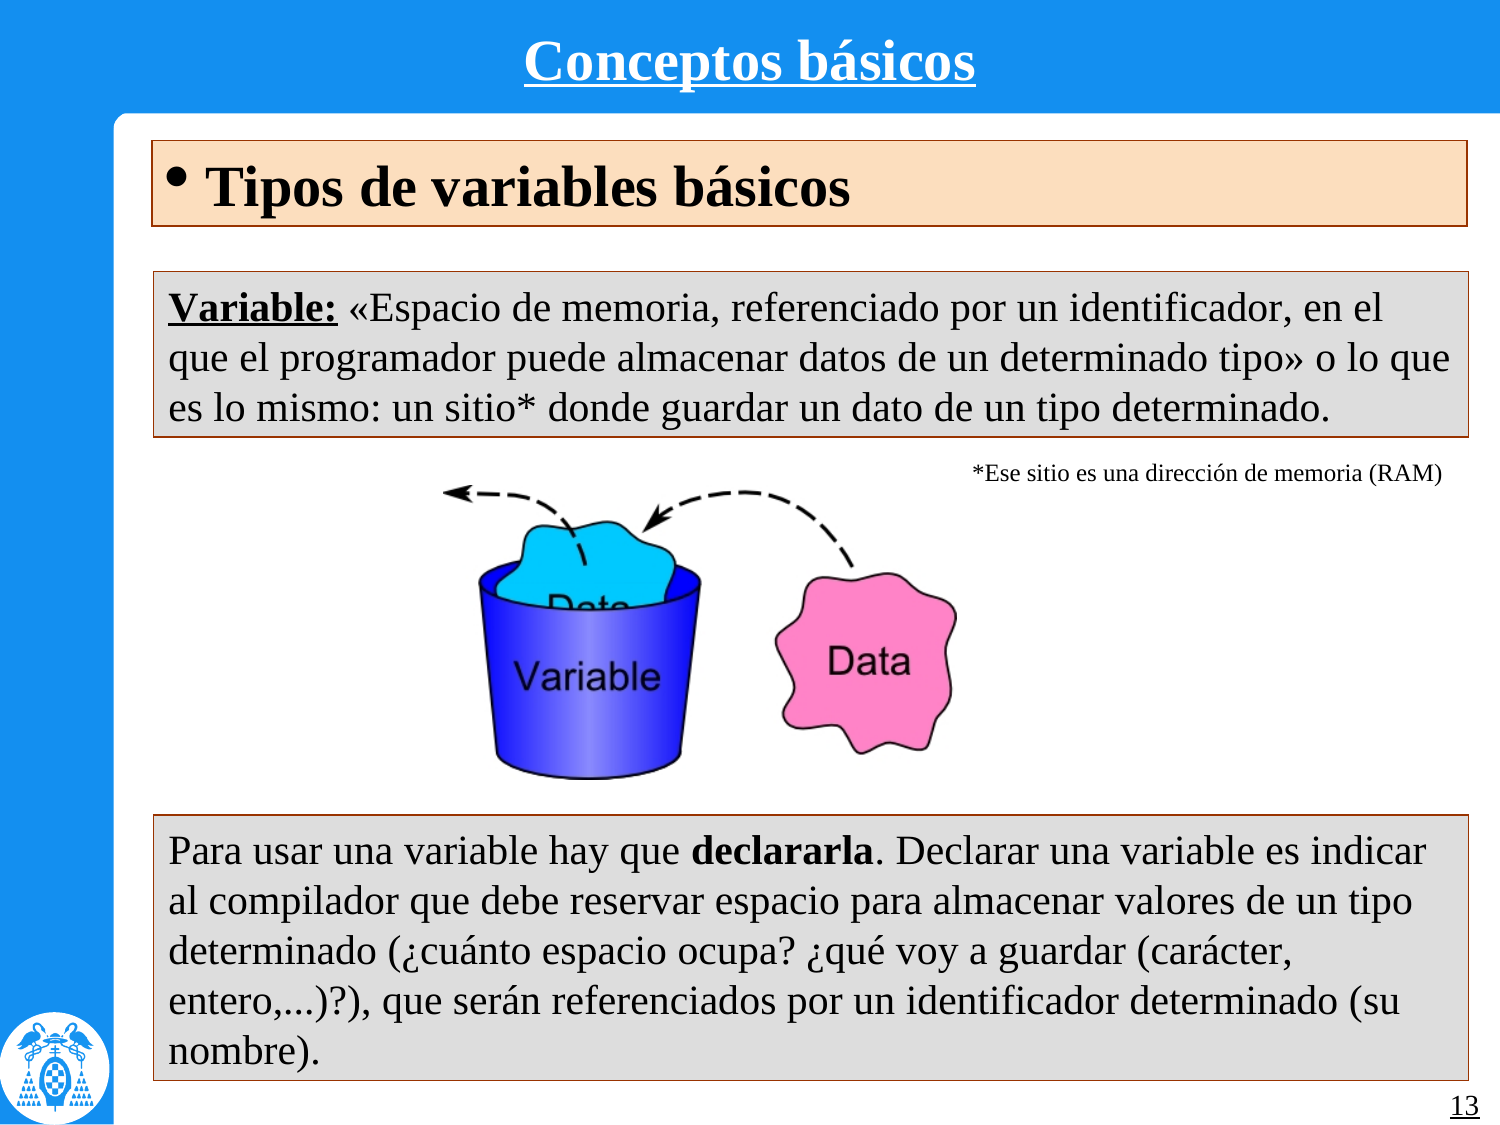

Conceptos básicos
 Tipos de variables básicos
Variable: «Espacio de memoria, referenciado por un identificador, en el que el programador puede almacenar datos de un determinado tipo» o lo que es lo mismo: un sitio* donde guardar un dato de un tipo determinado.
*Ese sitio es una dirección de memoria (RAM)
Para usar una variable hay que declararla. Declarar una variable es indicar al compilador que debe reservar espacio para almacenar valores de un tipo determinado (¿cuánto espacio ocupa? ¿qué voy a guardar (carácter, entero,...)?), que serán referenciados por un identificador determinado (su nombre).